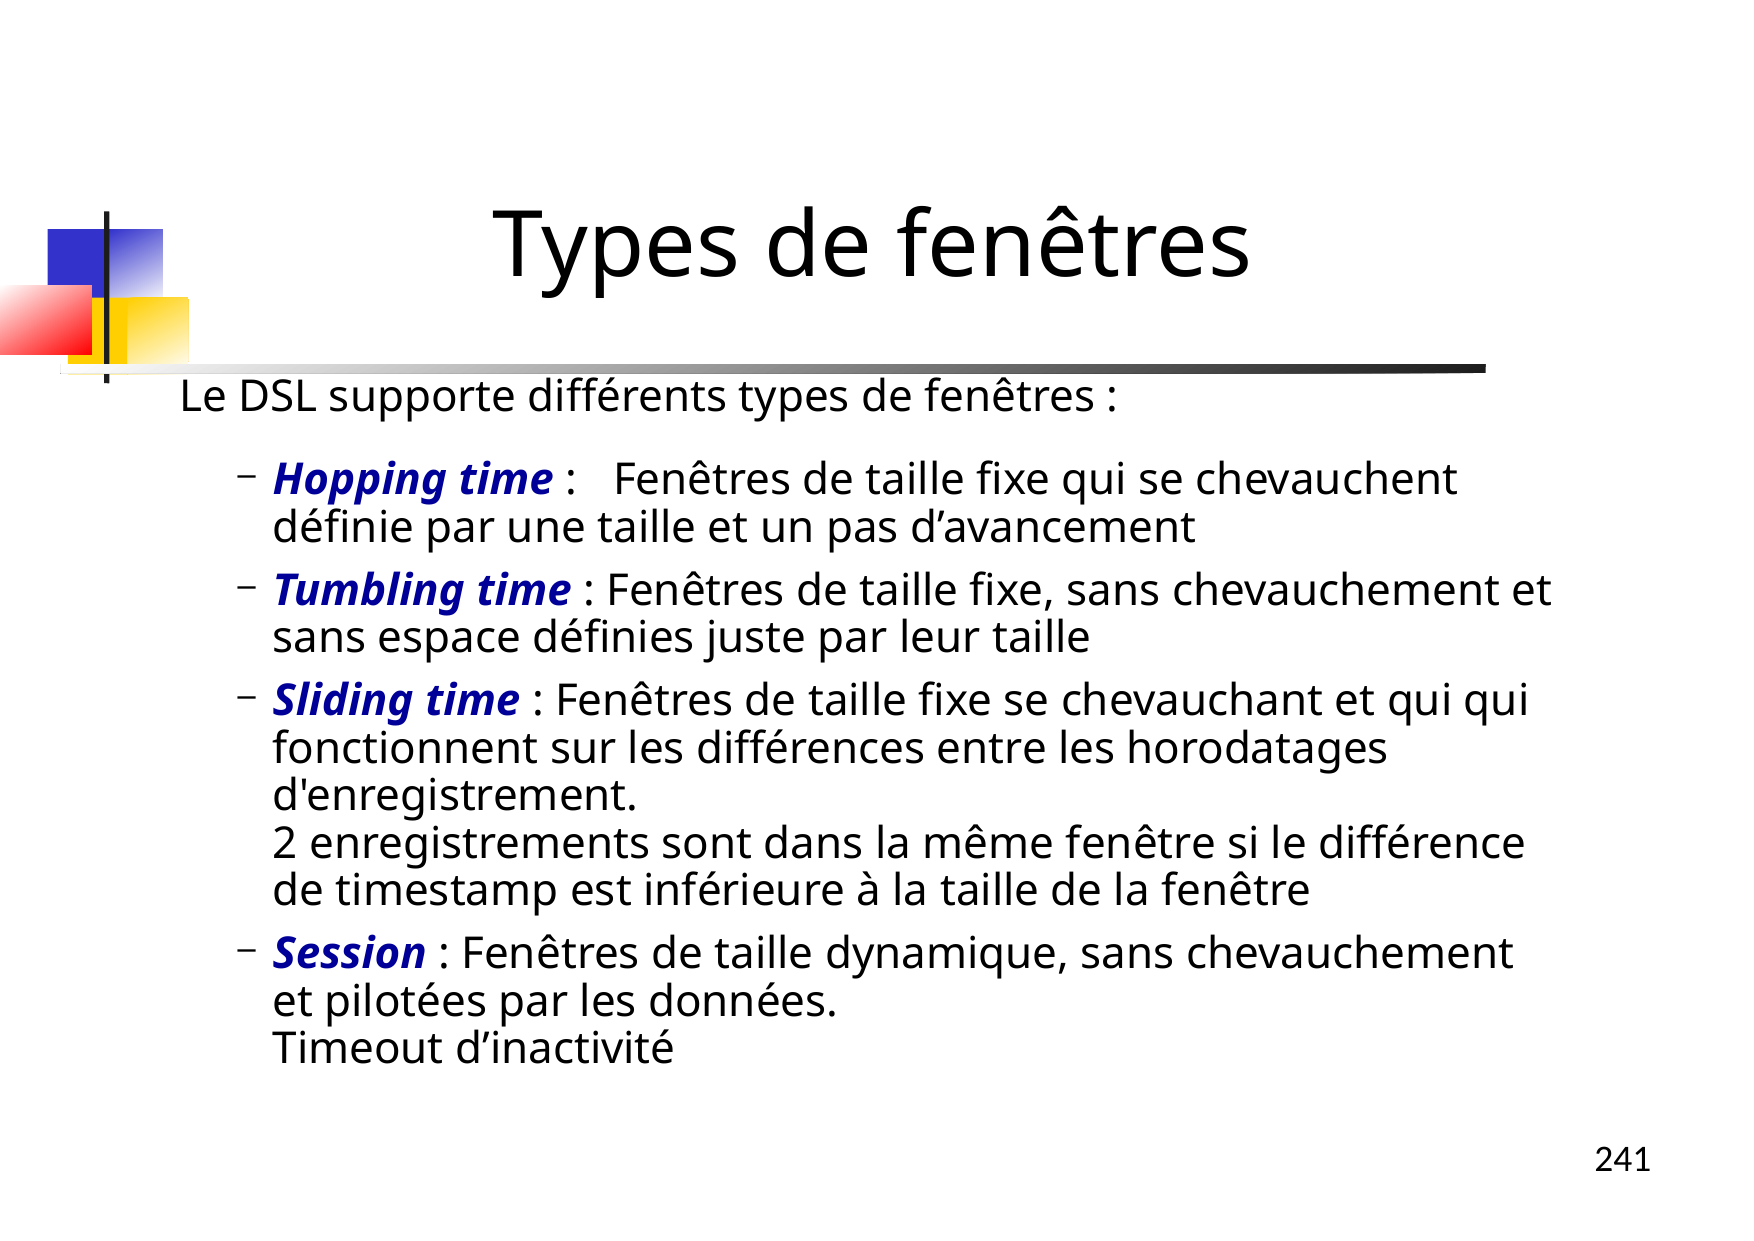

# Types de fenêtres
Le DSL supporte différents types de fenêtres :
Hopping time : 	Fenêtres de taille fixe qui se chevauchent définie par une taille et un pas d’avancement
Tumbling time : Fenêtres de taille fixe, sans chevauchement et sans espace définies juste par leur taille
Sliding time : Fenêtres de taille fixe se chevauchant et qui qui fonctionnent sur les différences entre les horodatages d'enregistrement.
2 enregistrements sont dans la même fenêtre si le différence de timestamp est inférieure à la taille de la fenêtre
Session : Fenêtres de taille dynamique, sans chevauchement et pilotées par les données.
Timeout d’inactivité